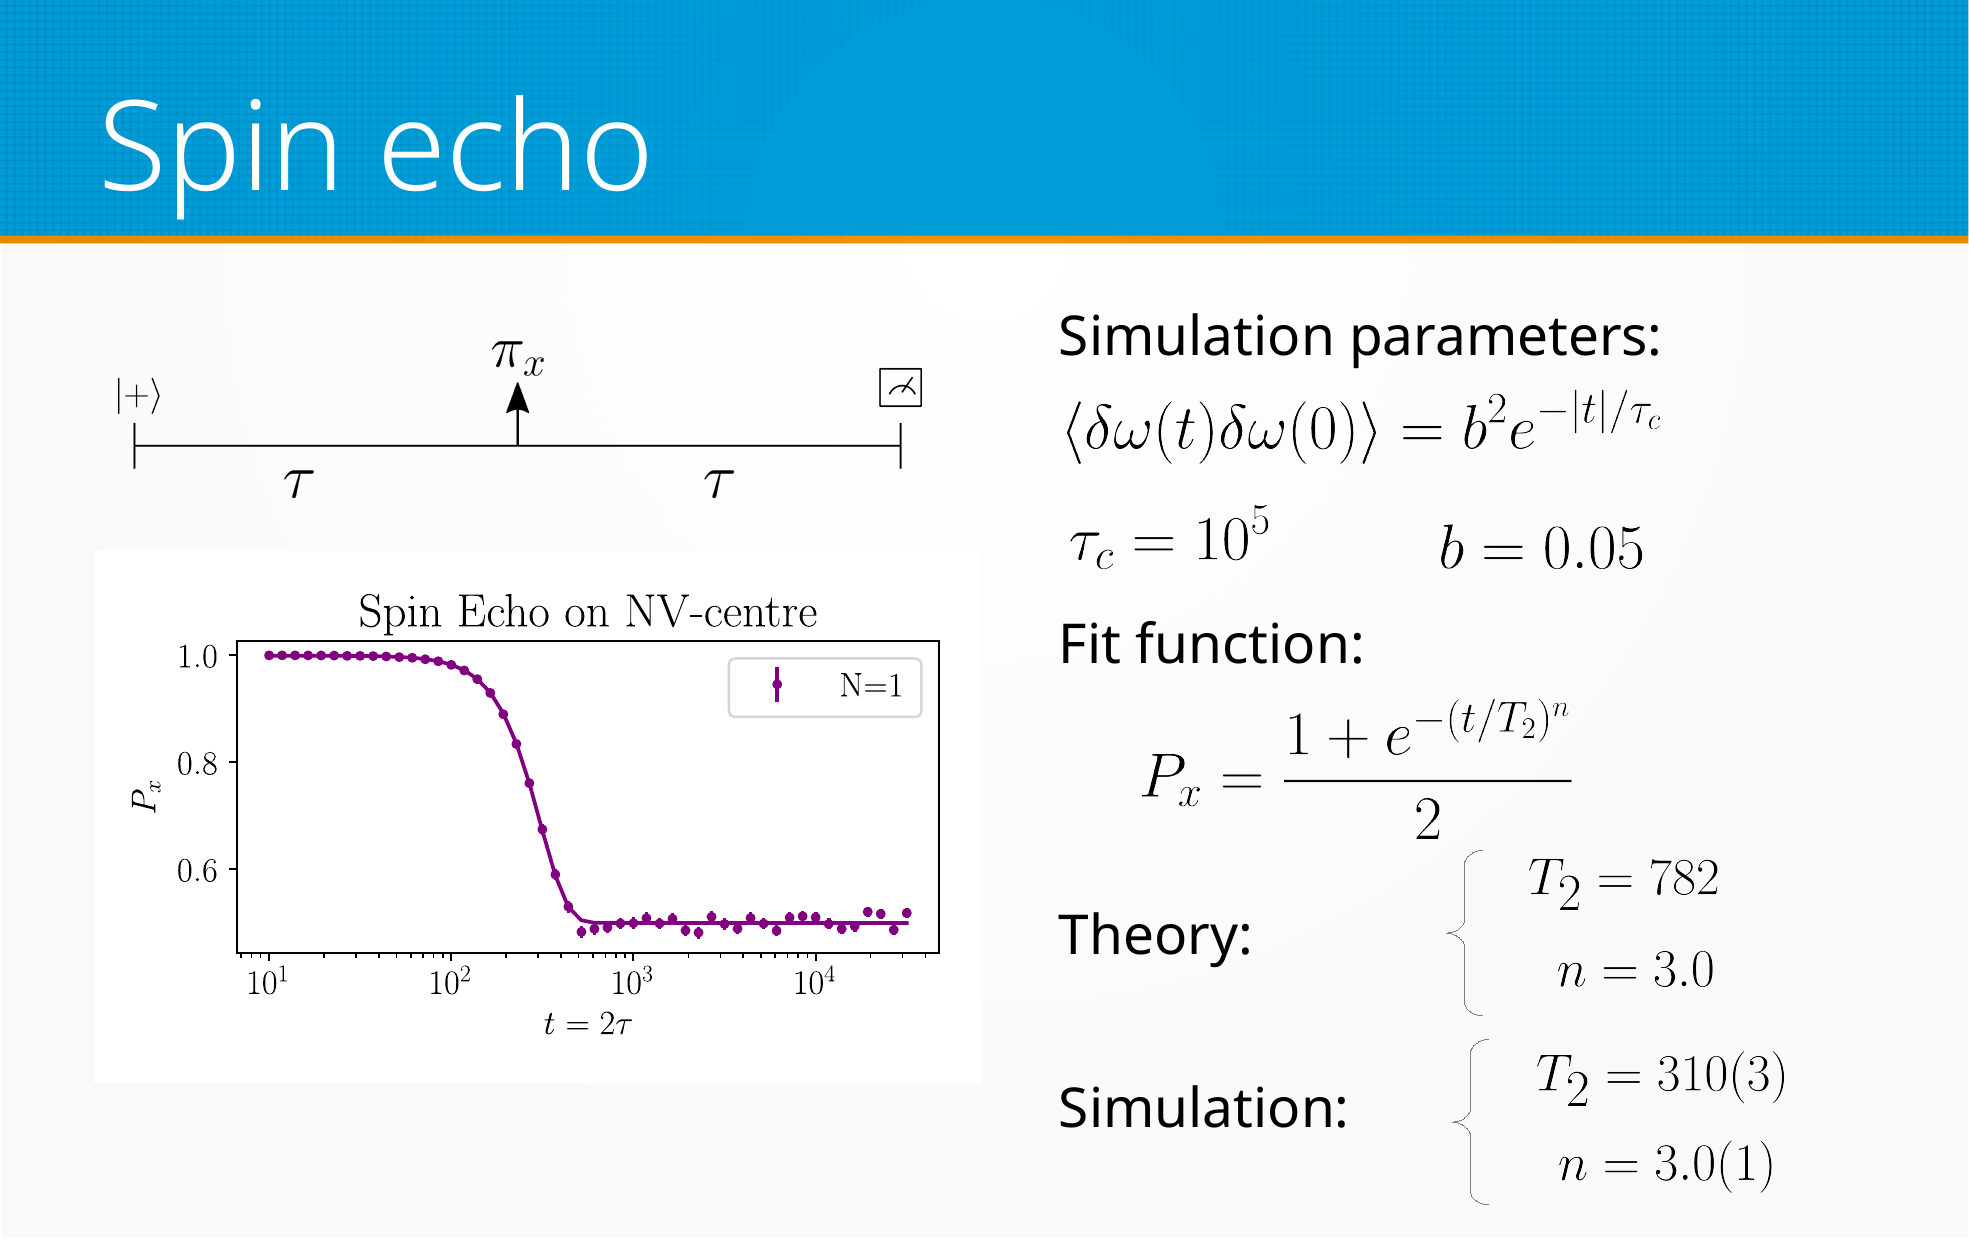

# Spin echo
Simulation parameters:
Fit function:
Theory:
Simulation: